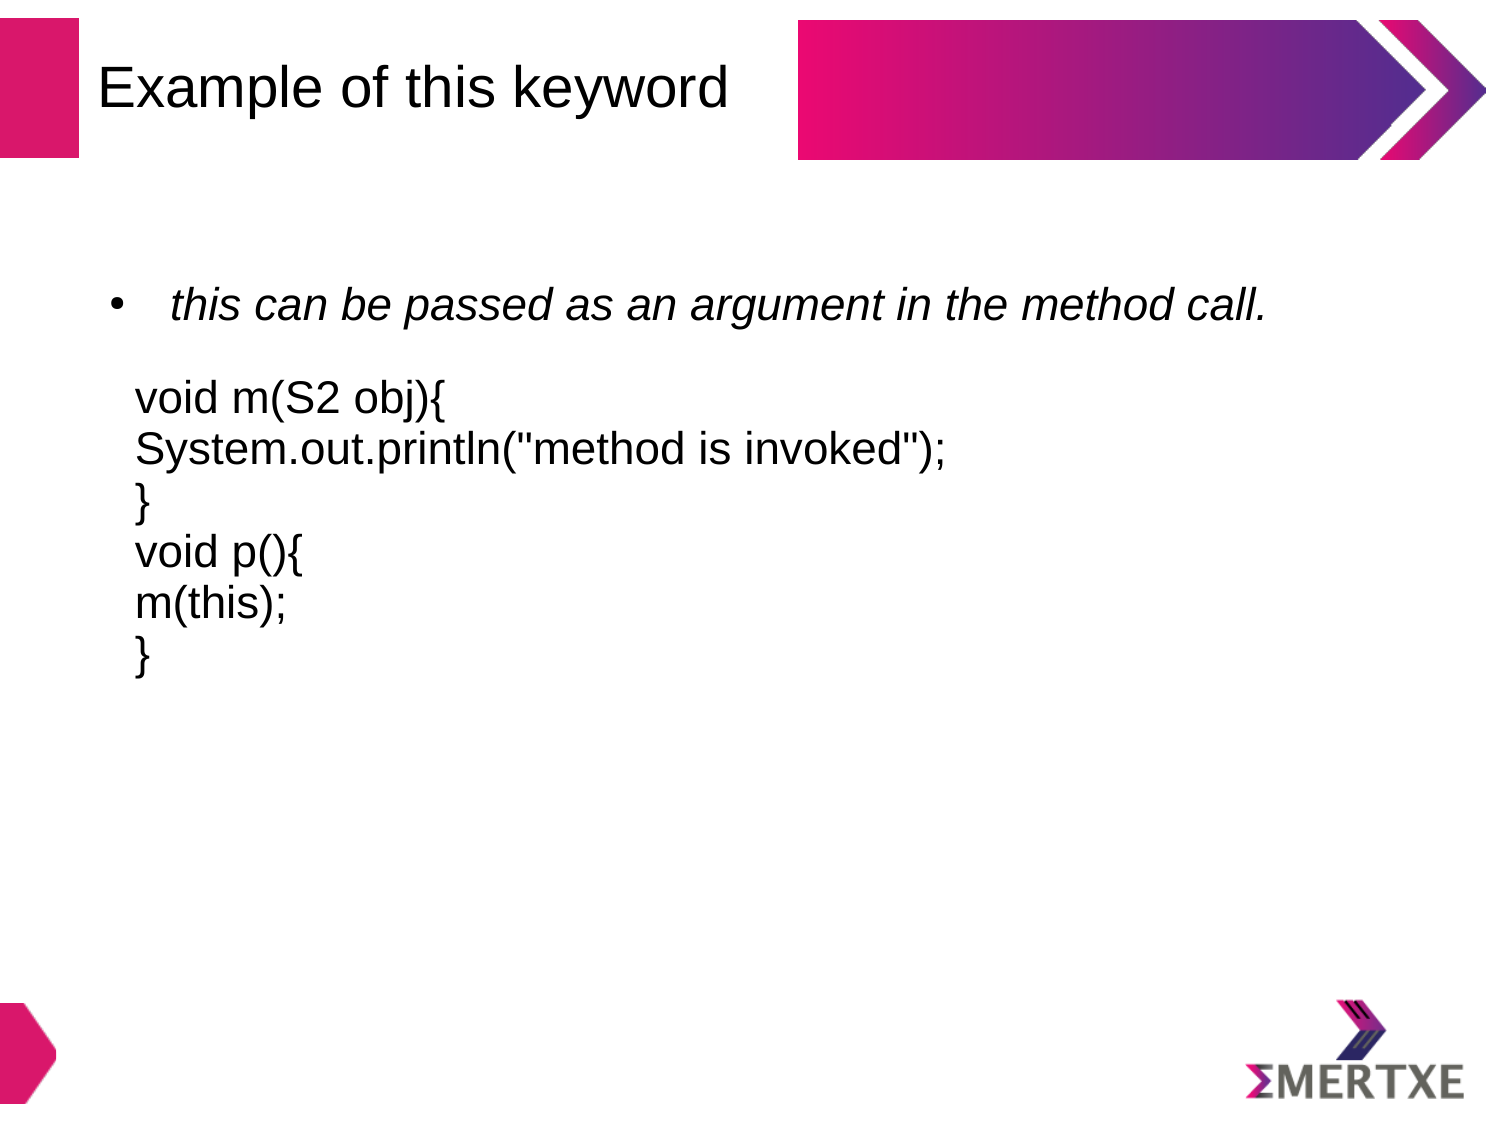

Example of this keyword
 this can be passed as an argument in the method call.
 void m(S2 obj){
 System.out.println("method is invoked");
 }
 void p(){
 m(this);
 }